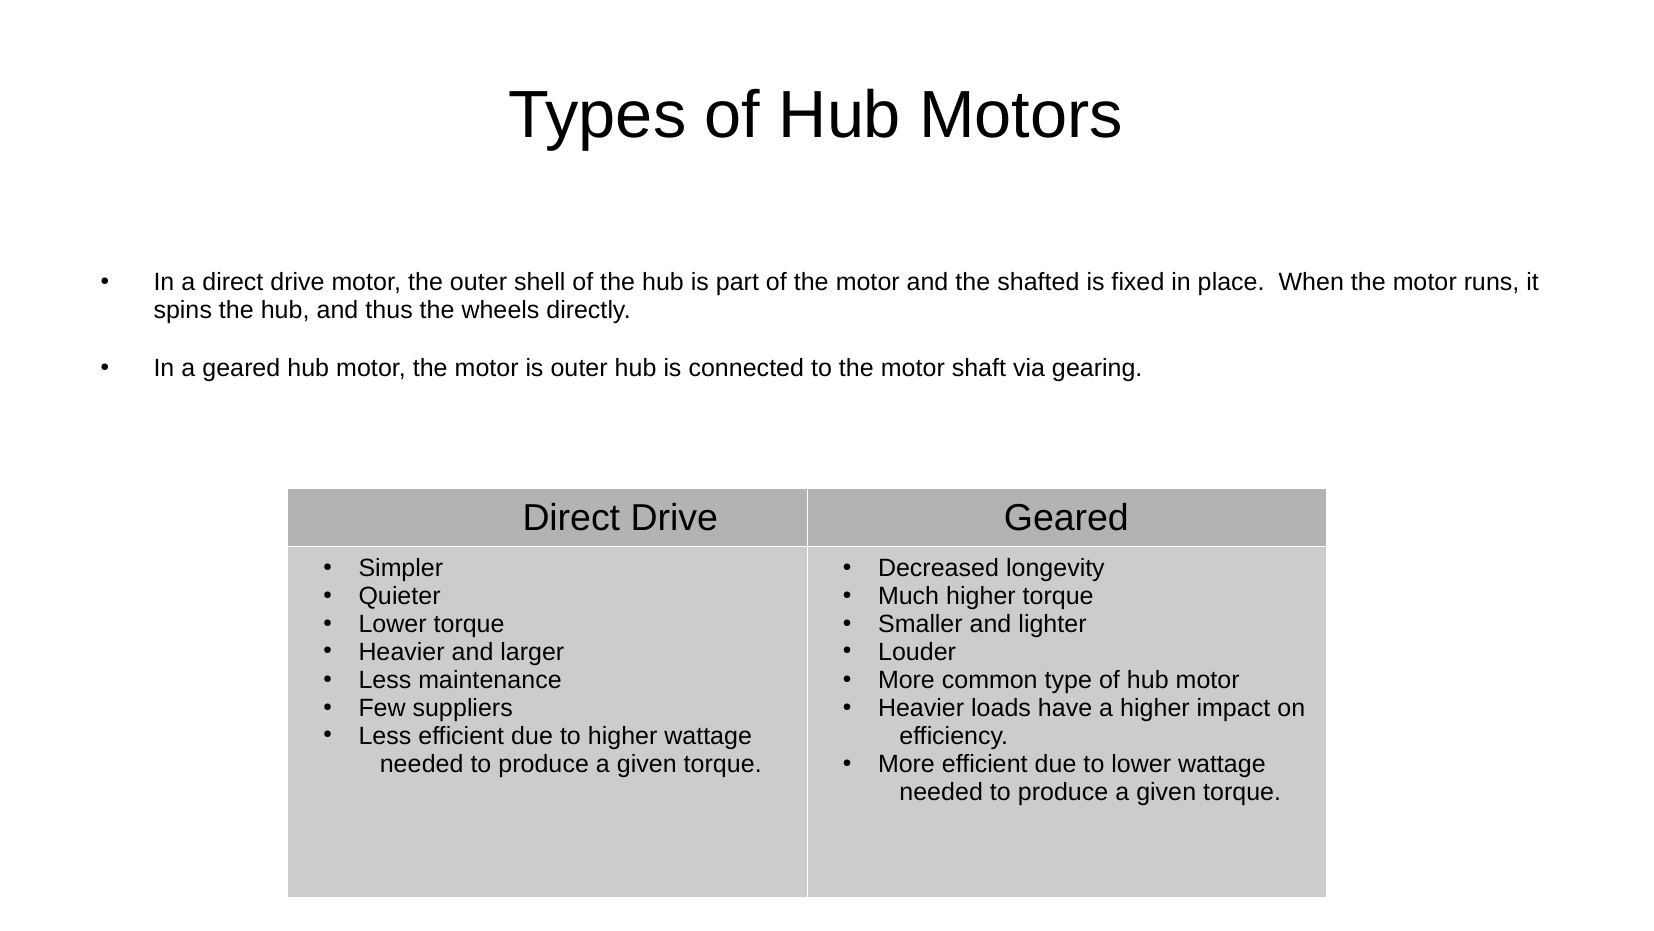

# Types of Hub Motors
In a direct drive motor, the outer shell of the hub is part of the motor and the shafted is fixed in place. When the motor runs, it spins the hub, and thus the wheels directly.
In a geared hub motor, the motor is outer hub is connected to the motor shaft via gearing.
| Direct Drive | Geared |
| --- | --- |
| Simpler Quieter Lower torque Heavier and larger Less maintenance Few suppliers Less efficient due to higher wattage needed to produce a given torque. | Decreased longevity Much higher torque Smaller and lighter Louder More common type of hub motor Heavier loads have a higher impact on efficiency. More efficient due to lower wattage needed to produce a given torque. |